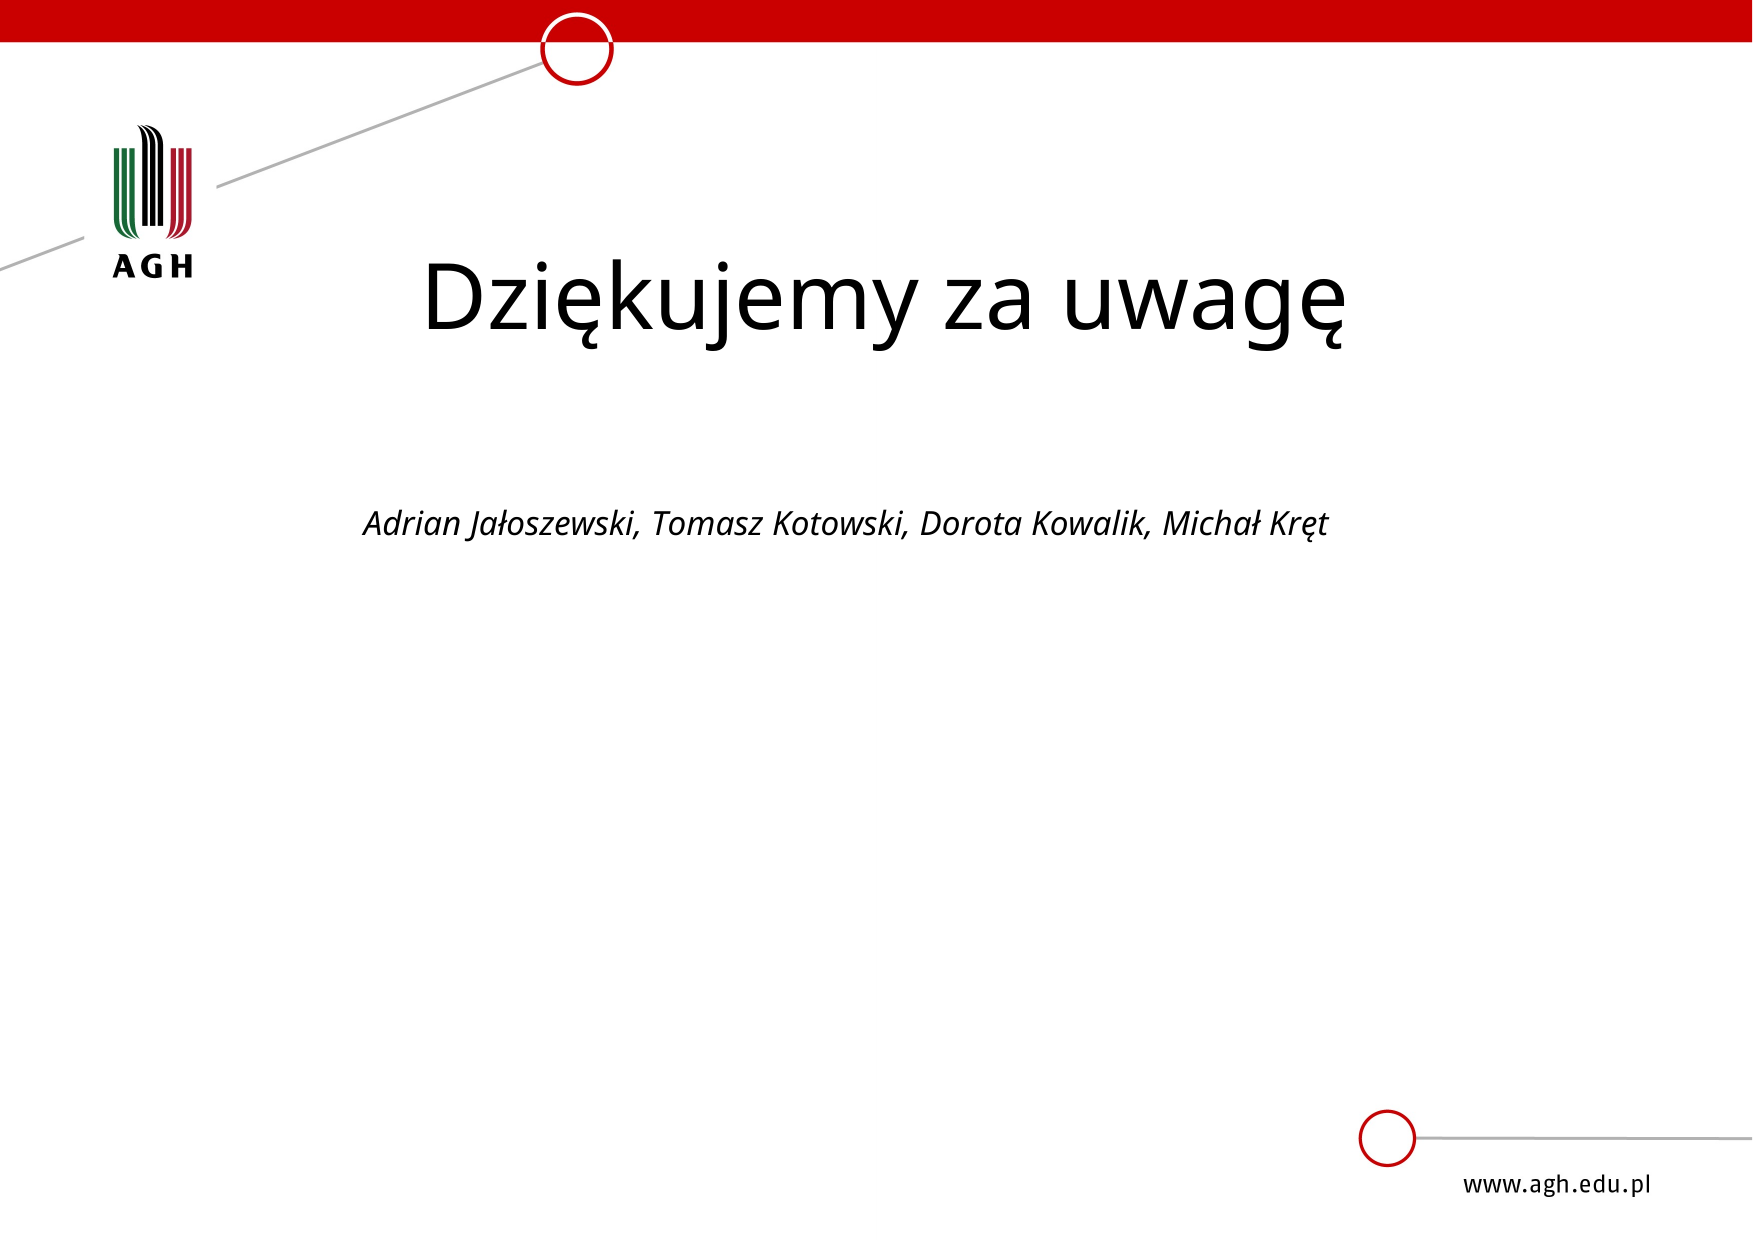

Dziękujemy za uwagę
Adrian Jałoszewski, Tomasz Kotowski, Dorota Kowalik, Michał Kręt